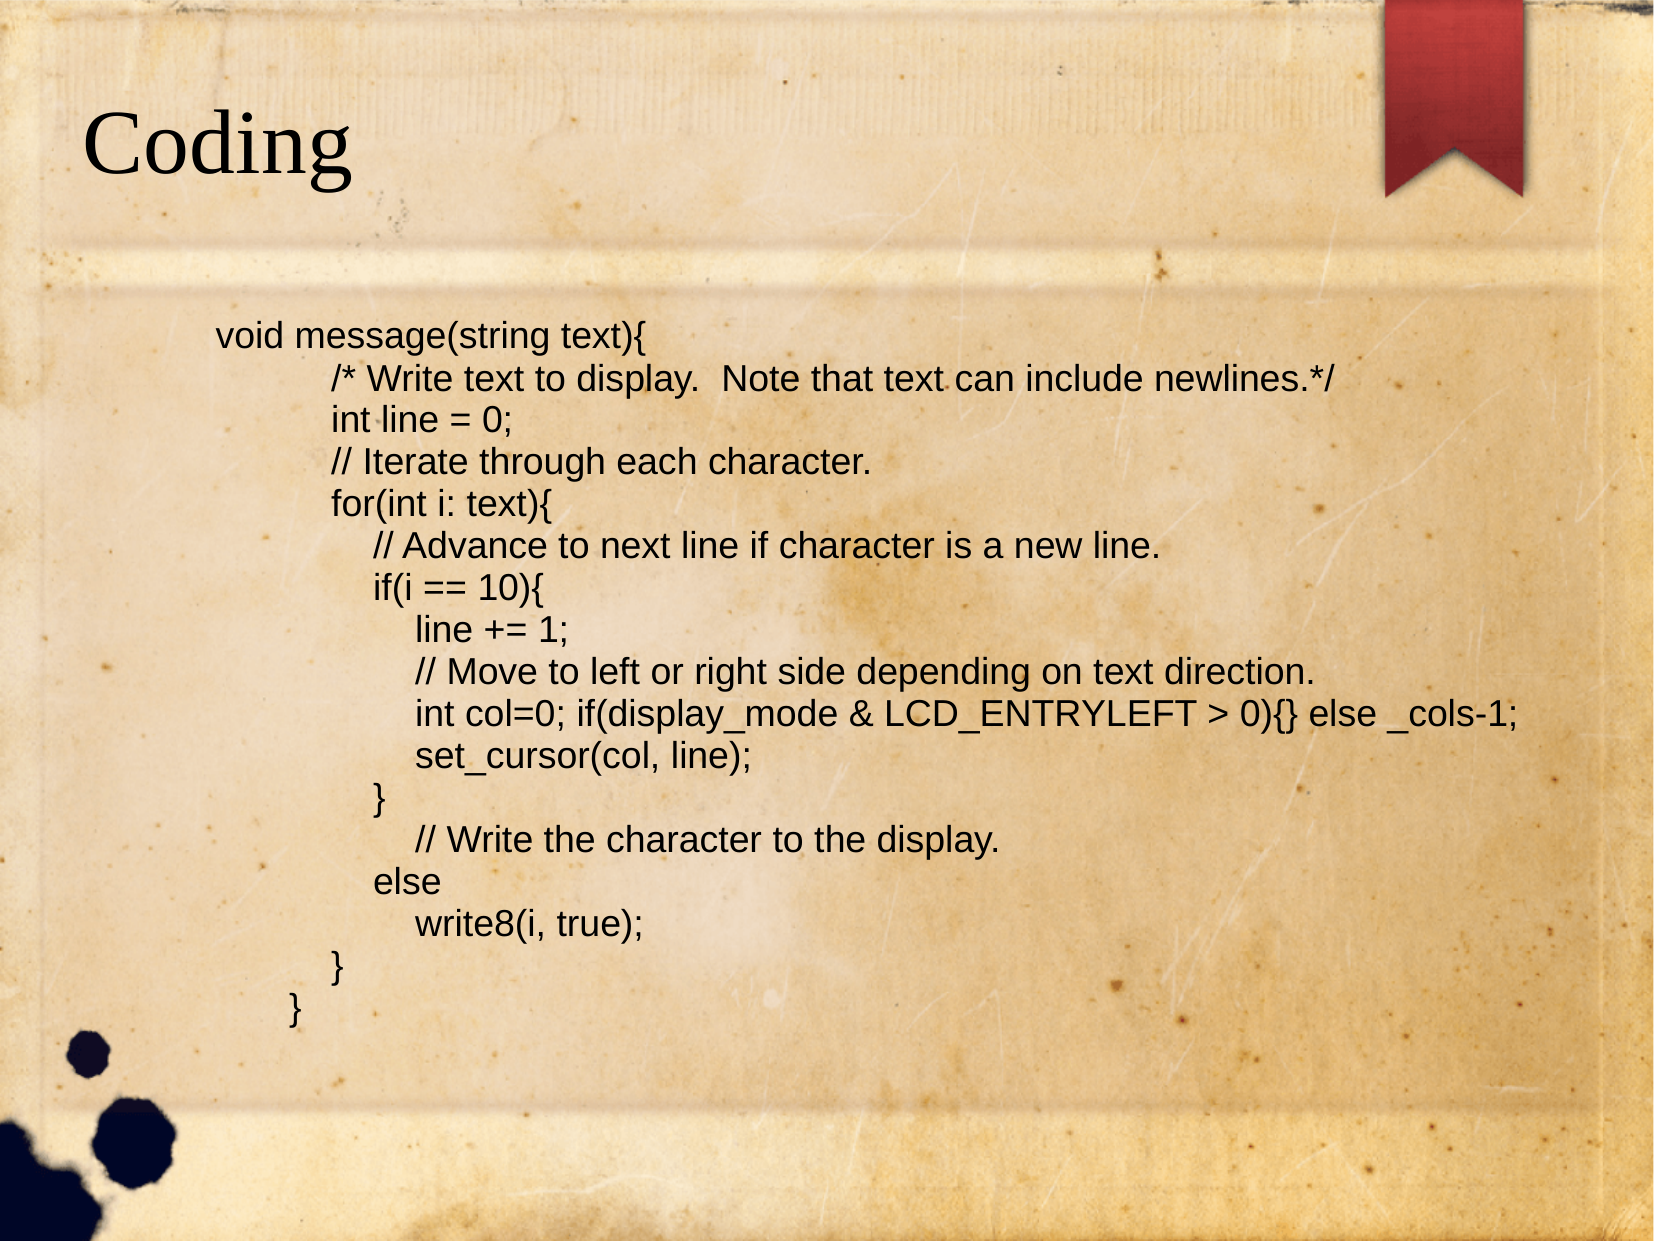

# Coding
 void message(string text){
 /* Write text to display. Note that text can include newlines.*/
 int line = 0;
 // Iterate through each character.
 for(int i: text){
 // Advance to next line if character is a new line.
 if(i == 10){
 line += 1;
 // Move to left or right side depending on text direction.
 int col=0; if(display_mode & LCD_ENTRYLEFT > 0){} else _cols-1;
 set_cursor(col, line);
 }
 // Write the character to the display.
 else
 write8(i, true);
 }
 }